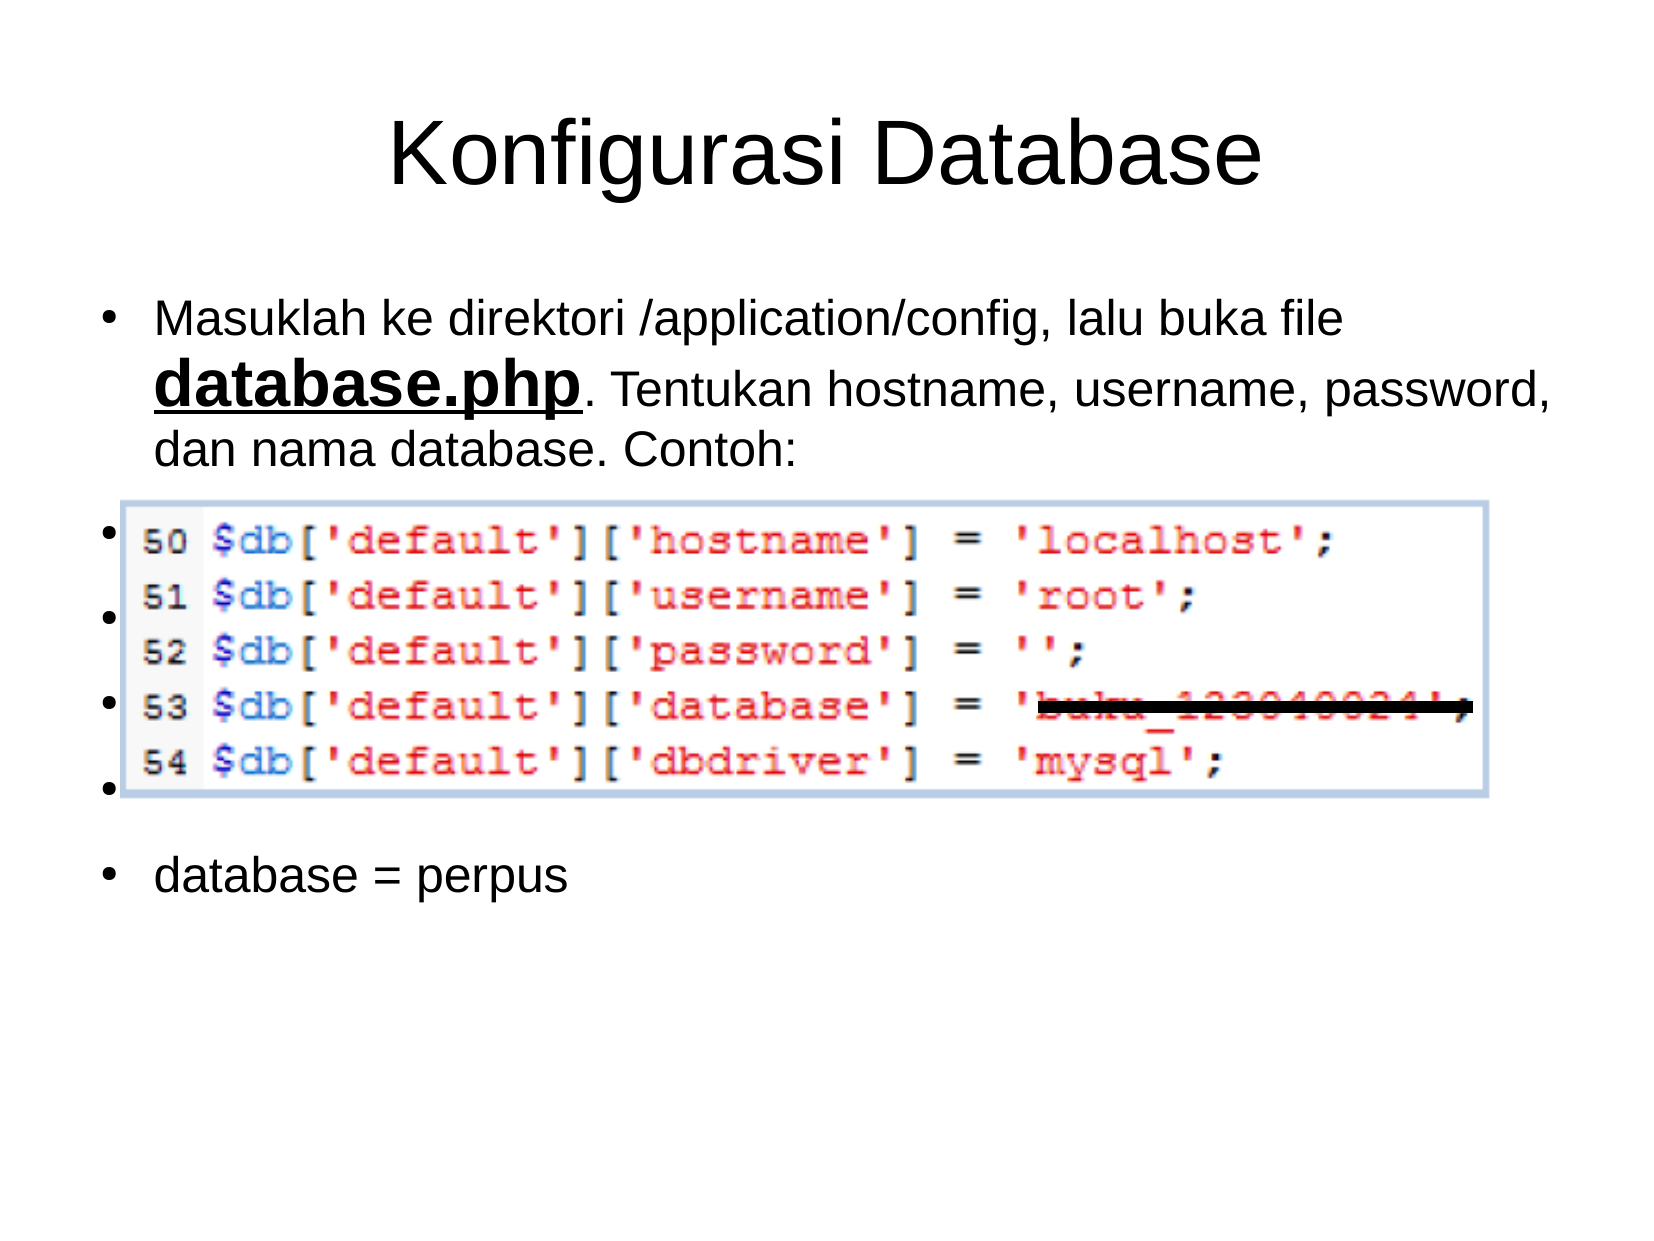

# Konfigurasi Database
Masuklah ke direktori /application/config, lalu buka file database.php. Tentukan hostname, username, password, dan nama database. Contoh:
database = perpus